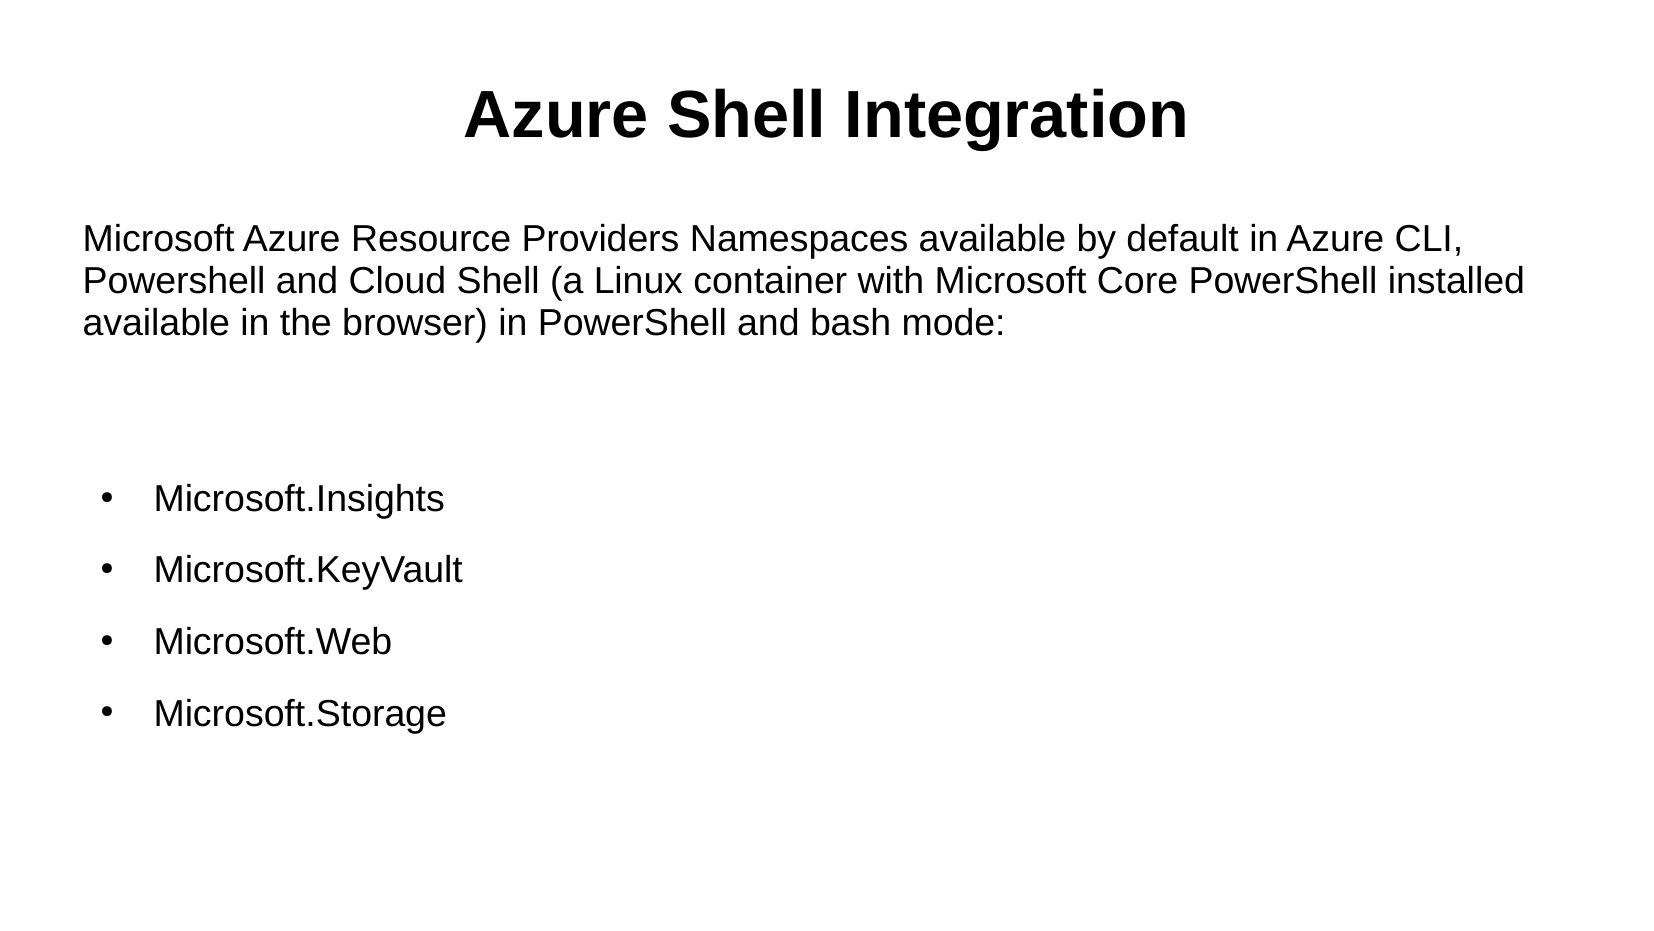

# Azure Shell Integration
Microsoft Azure Resource Providers Namespaces available by default in Azure CLI, Powershell and Cloud Shell (a Linux container with Microsoft Core PowerShell installed available in the browser) in PowerShell and bash mode:
Microsoft.Insights
Microsoft.KeyVault
Microsoft.Web
Microsoft.Storage